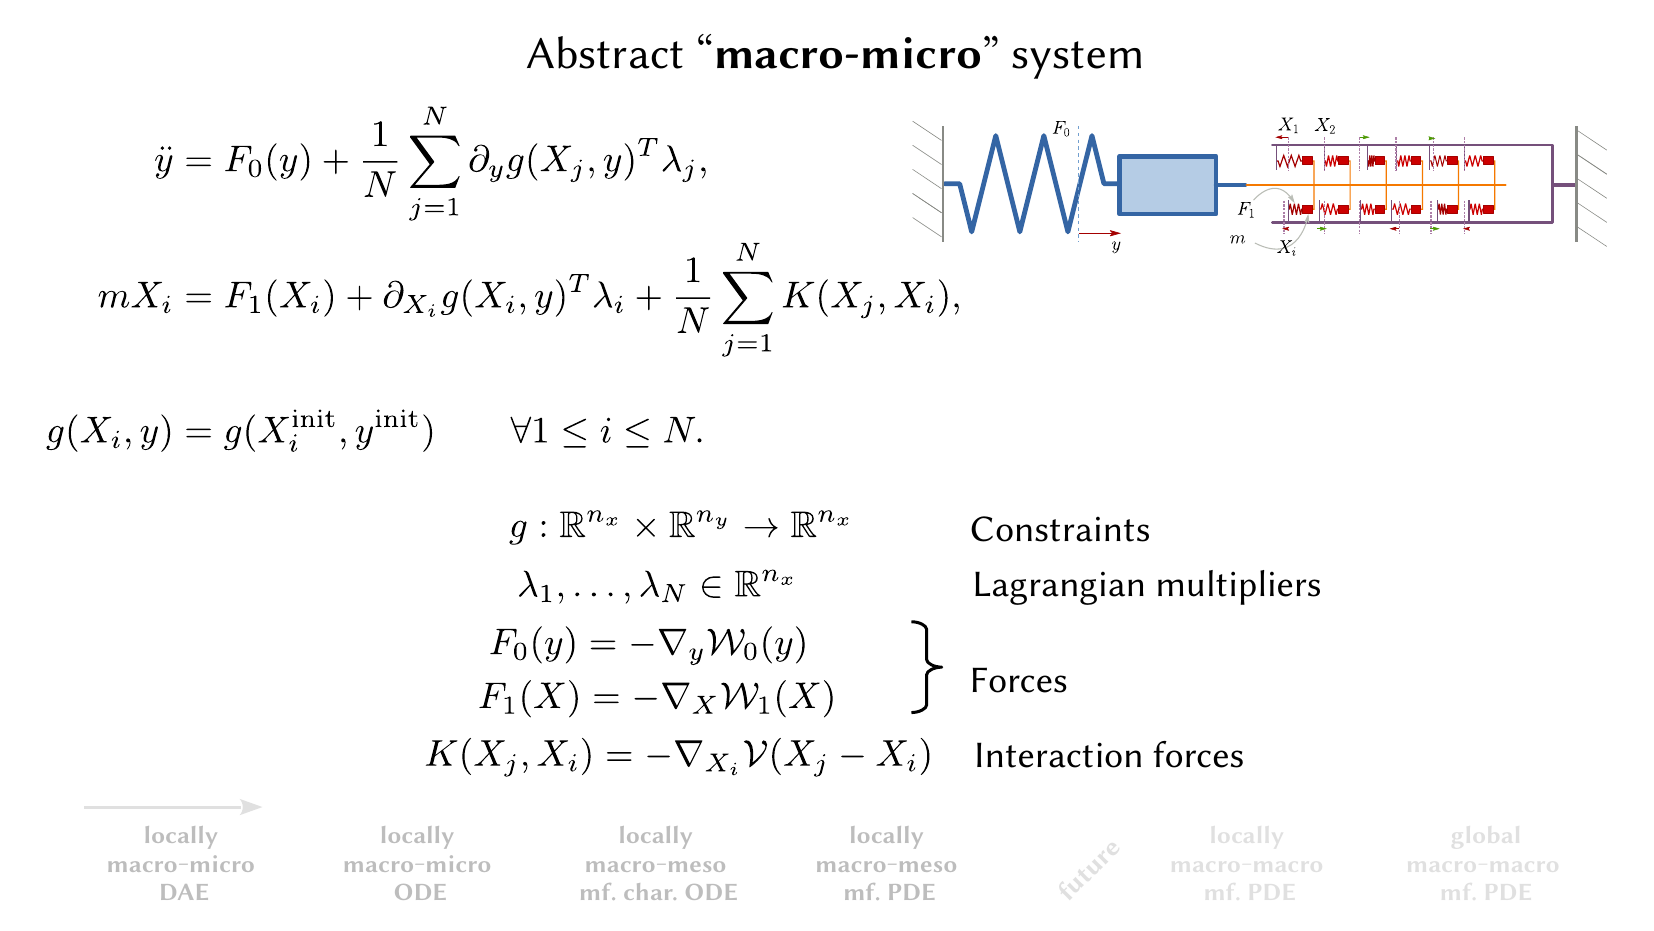

Abstract “macro-micro” system
Constraints
Lagrangian multipliers
Forces
Interaction forces
locally
macro‒micro
DAE
locally
macro‒micro
ODE
locally
macro‒meso
mf. char. ODE
locally
macro‒meso
mf. PDE
locally
macro‒macro
mf. PDE
global
macro‒macro
mf. PDE
future